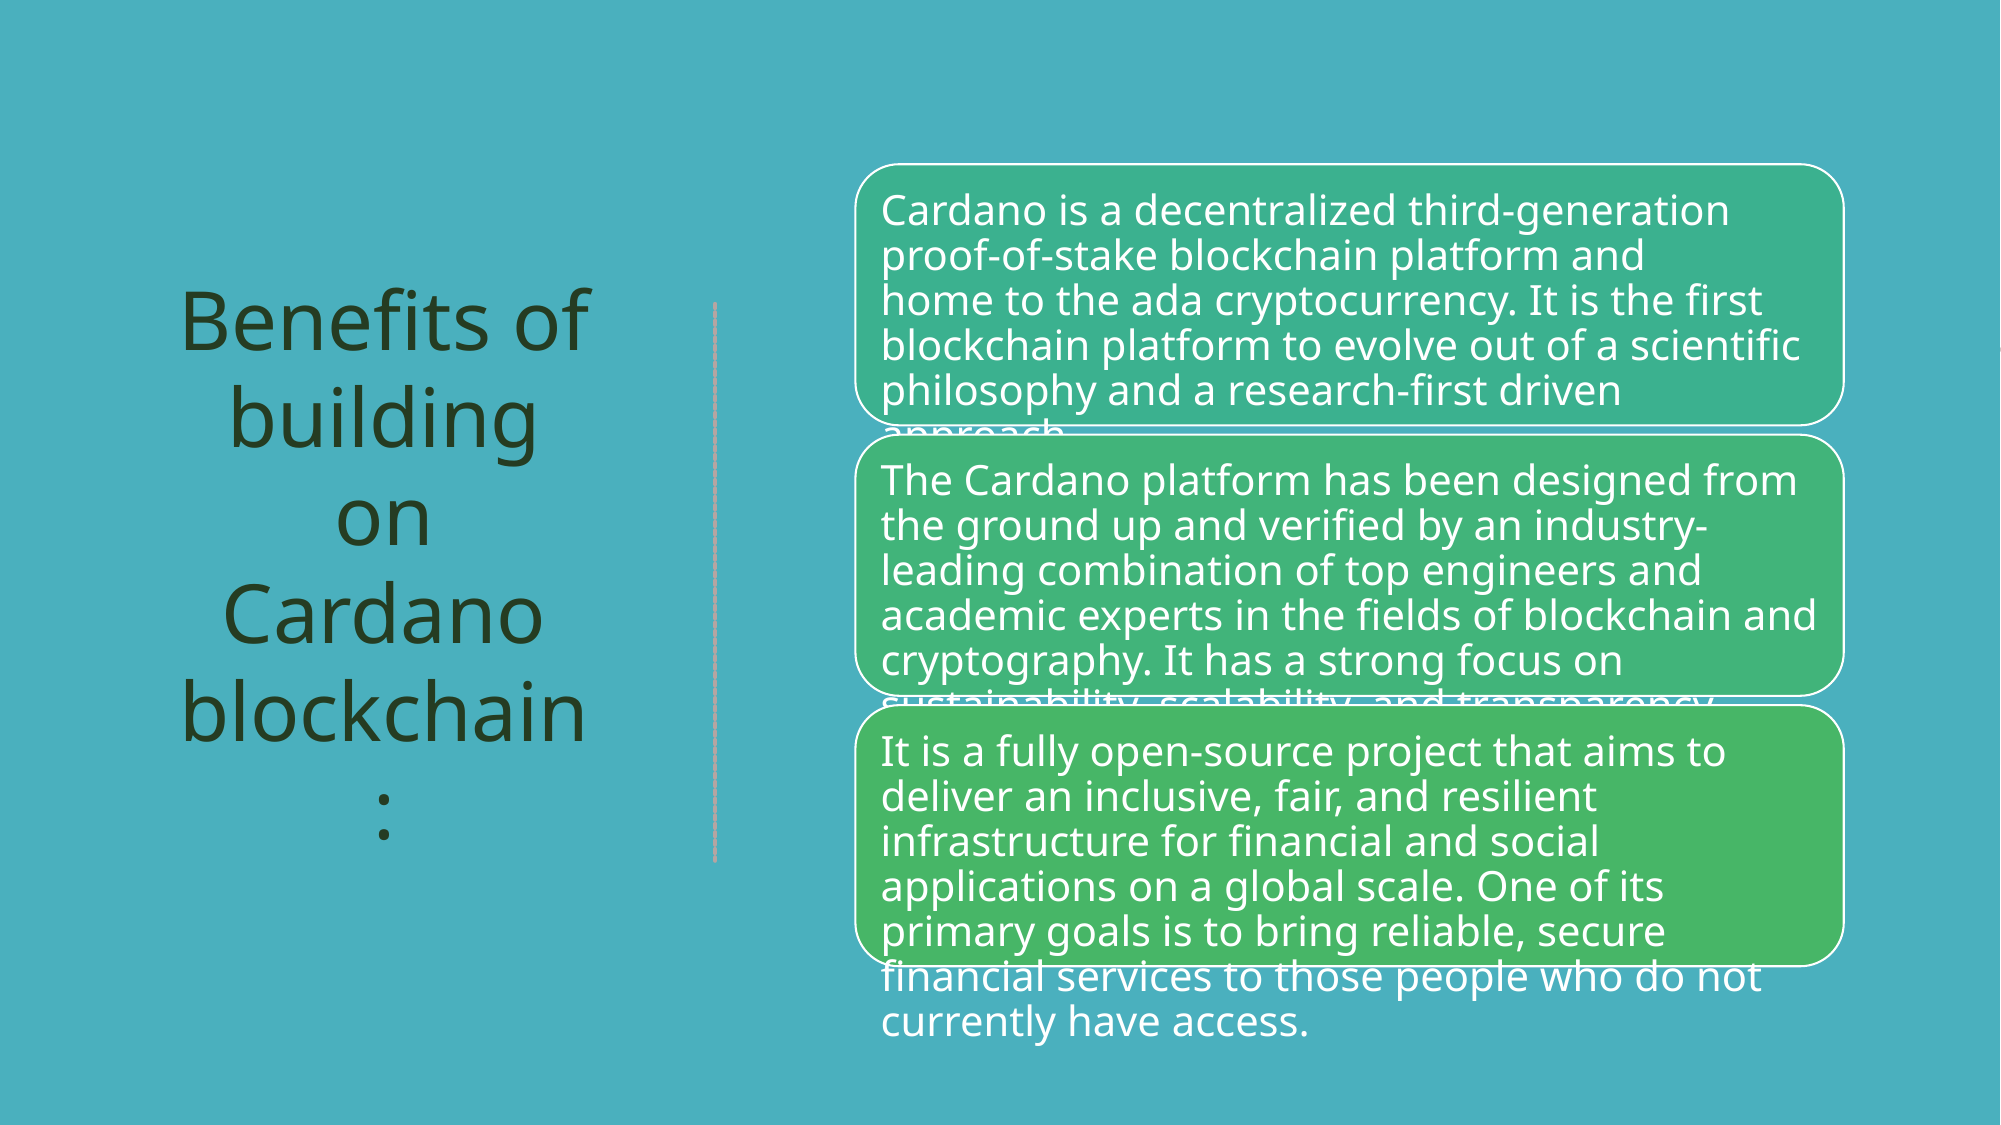

Cardano is a decentralized third-generation proof-of-stake blockchain platform and home to the ada cryptocurrency. It is the first blockchain platform to evolve out of a scientific philosophy and a research-first driven approach.
The Cardano platform has been designed from the ground up and verified by an industry-leading combination of top engineers and academic experts in the fields of blockchain and cryptography. It has a strong focus on sustainability, scalability, and transparency.
It is a fully open-source project that aims to deliver an inclusive, fair, and resilient infrastructure for financial and social applications on a global scale. One of its primary goals is to bring reliable, secure financial services to those people who do not currently have access.
# Benefits of building on Cardano blockchain: